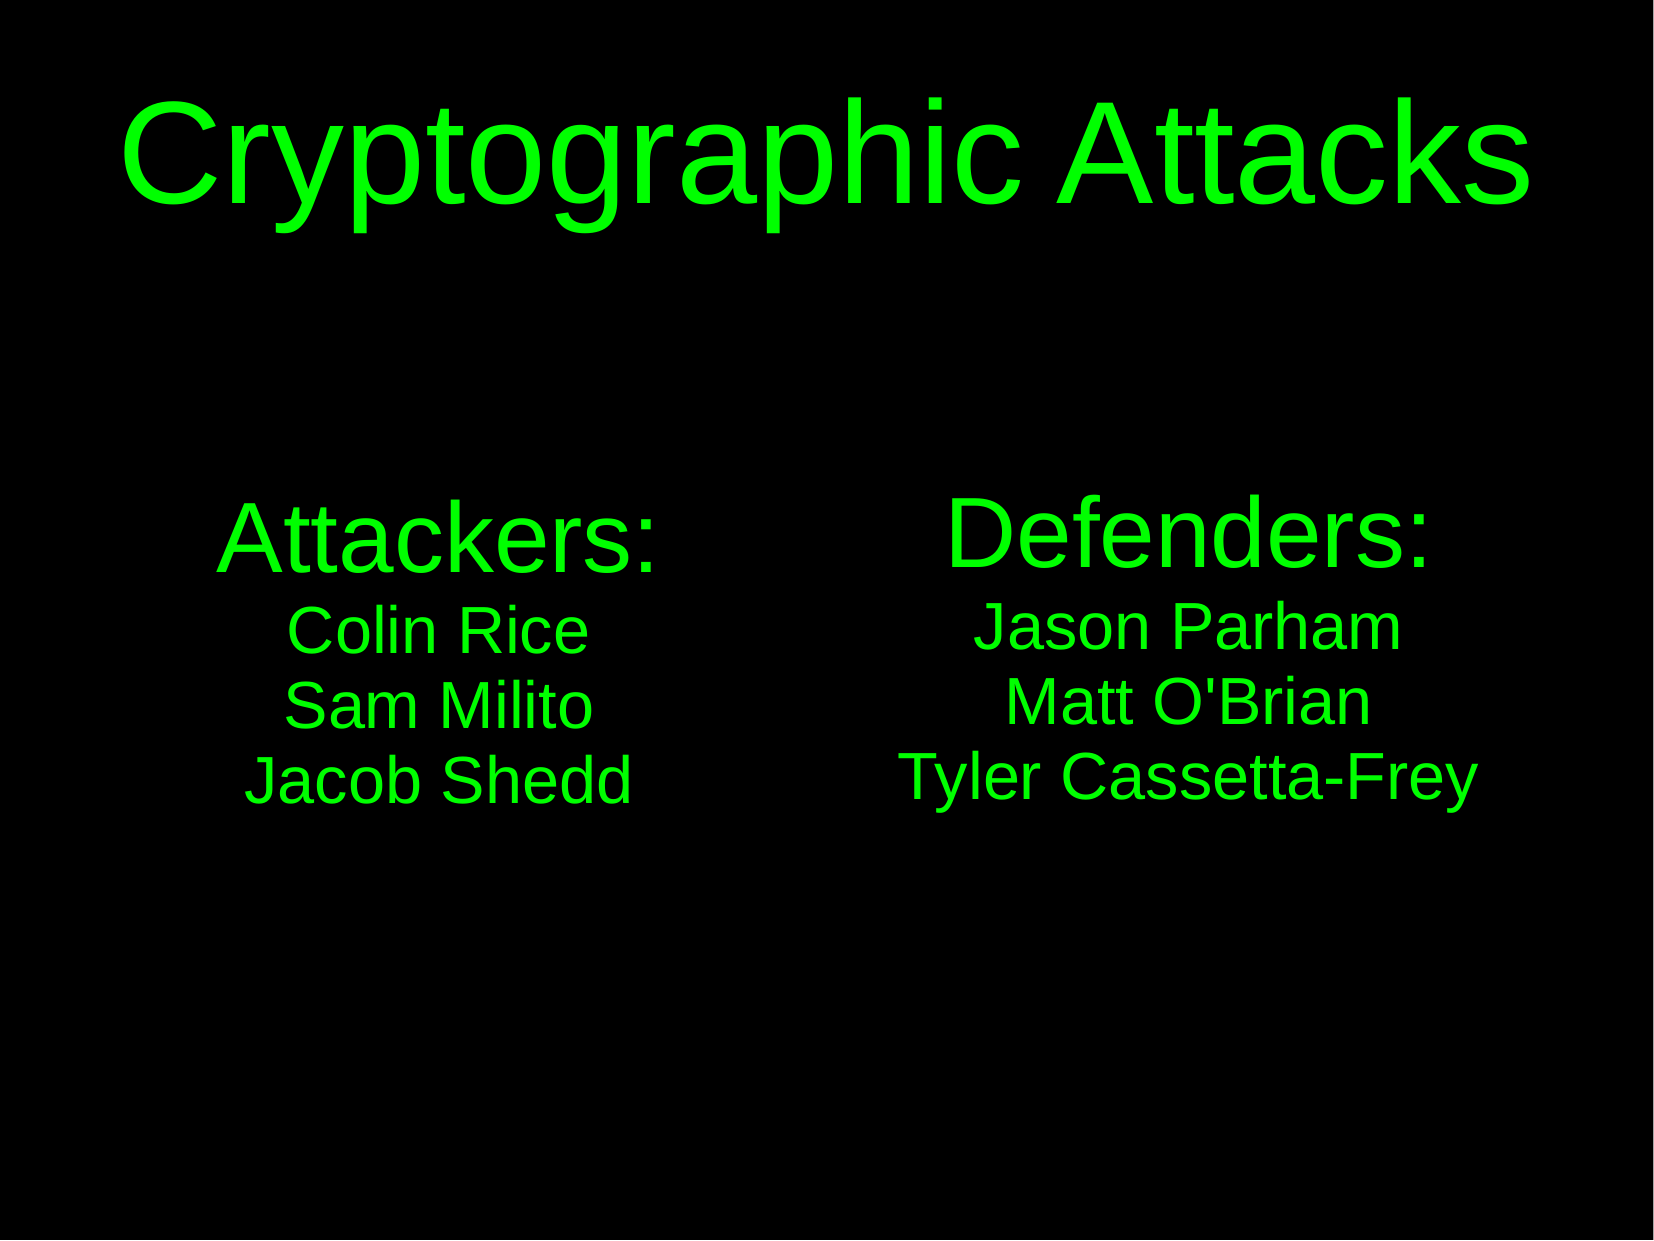

# Cryptographic Attacks
Defenders:
Jason Parham
Matt O'Brian
Tyler Cassetta-Frey
Attackers:
Colin Rice
Sam Milito
Jacob Shedd